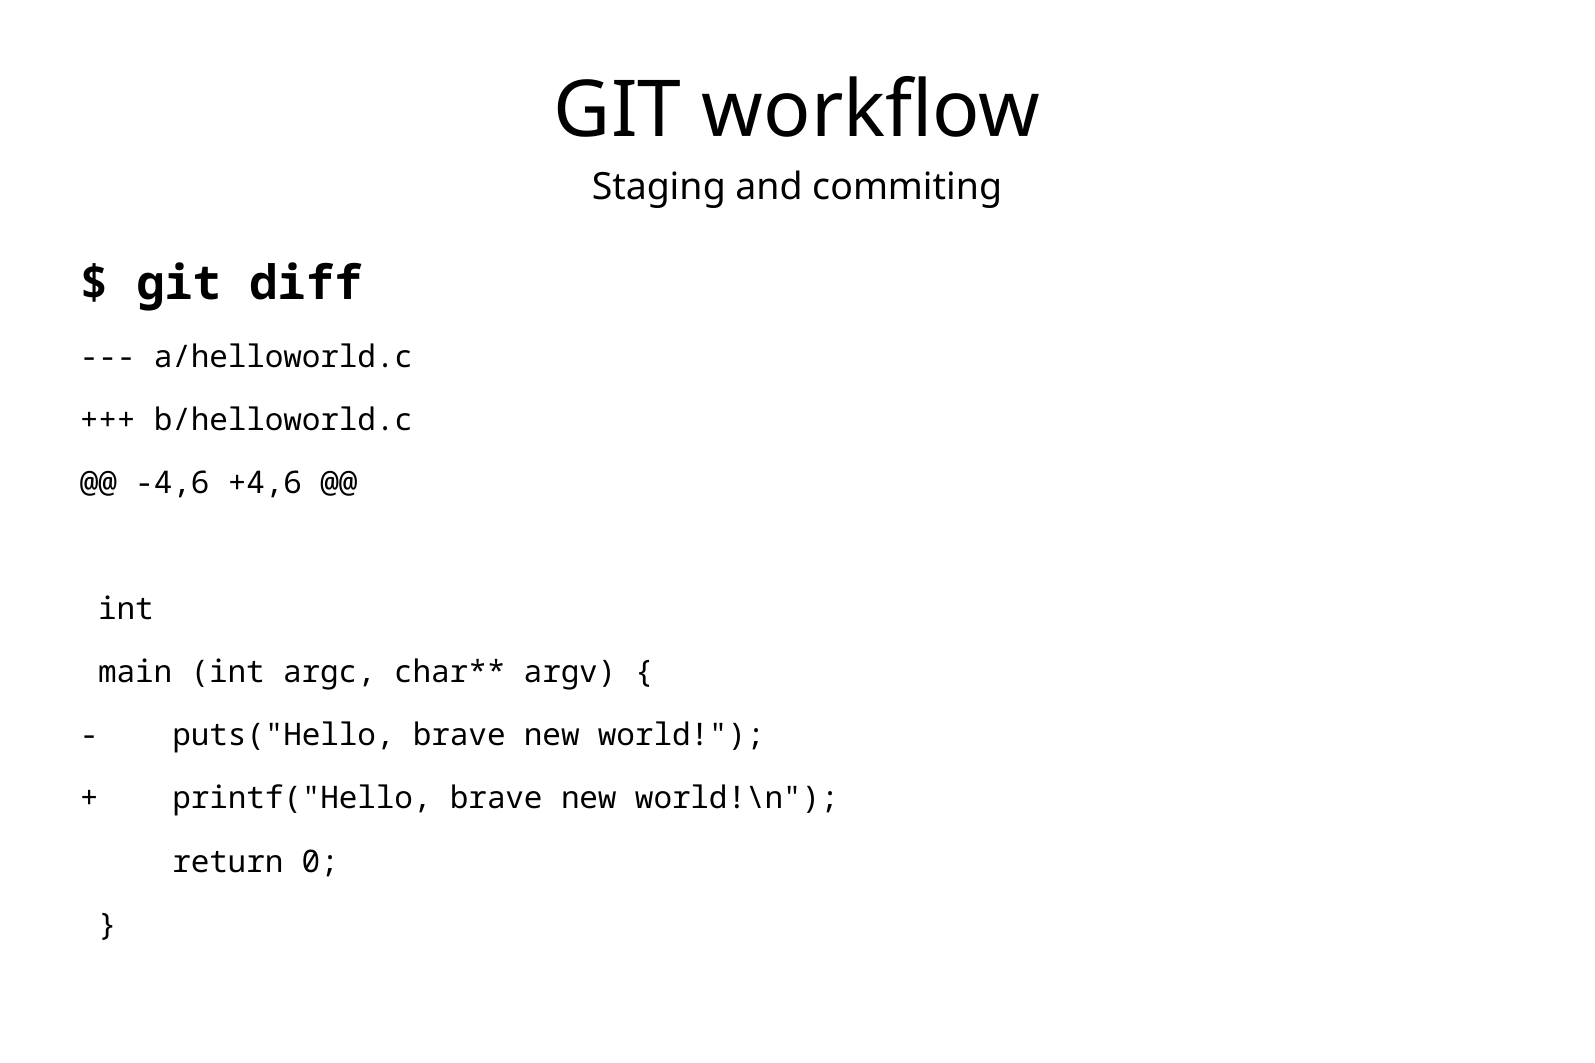

# GIT workflow Staging and commiting
$ git diff
--- a/helloworld.c
+++ b/helloworld.c
@@ -4,6 +4,6 @@
 int
 main (int argc, char** argv) {
- puts("Hello, brave new world!");
+ printf("Hello, brave new world!\n");
 return 0;
 }